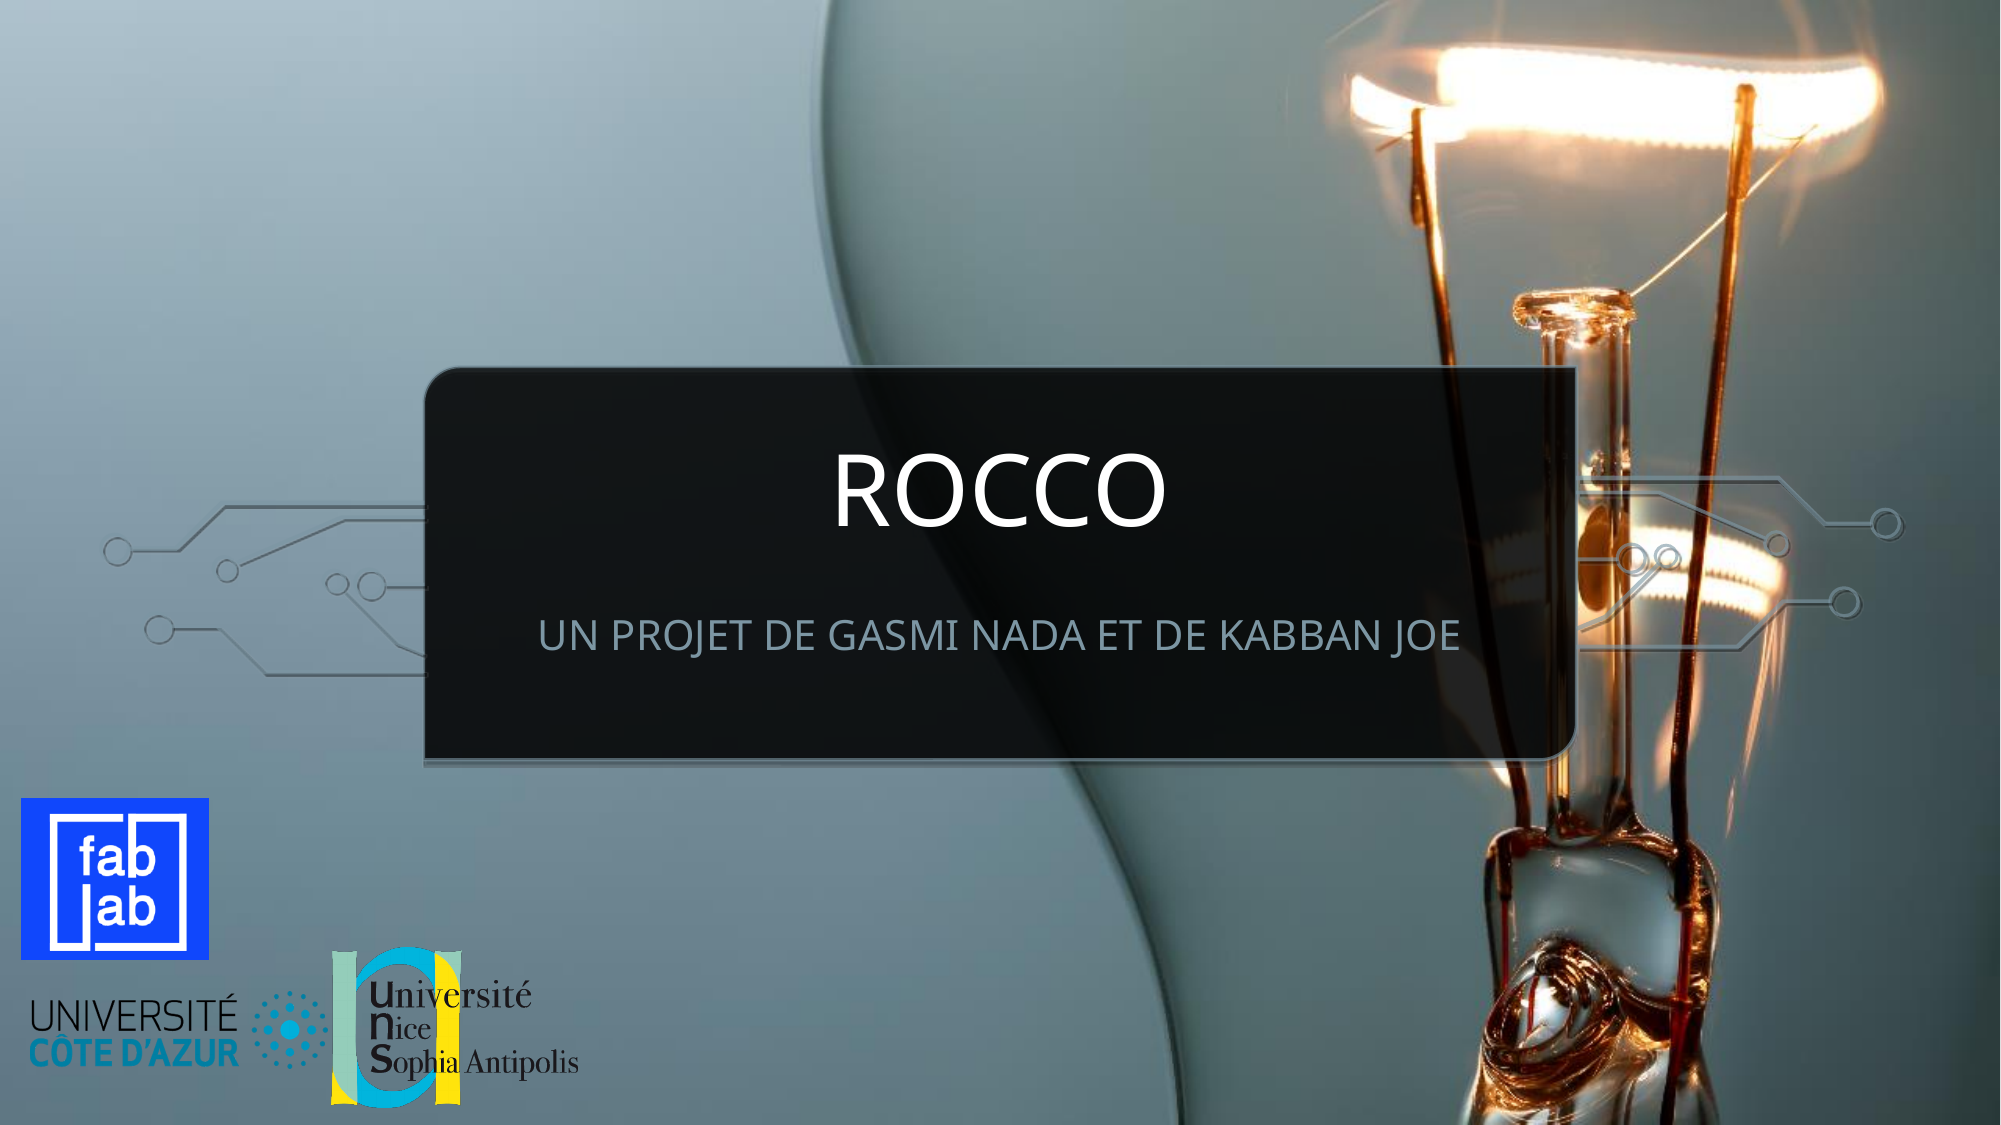

# Rocco
Un projet de Gasmi nada et de kabban joe